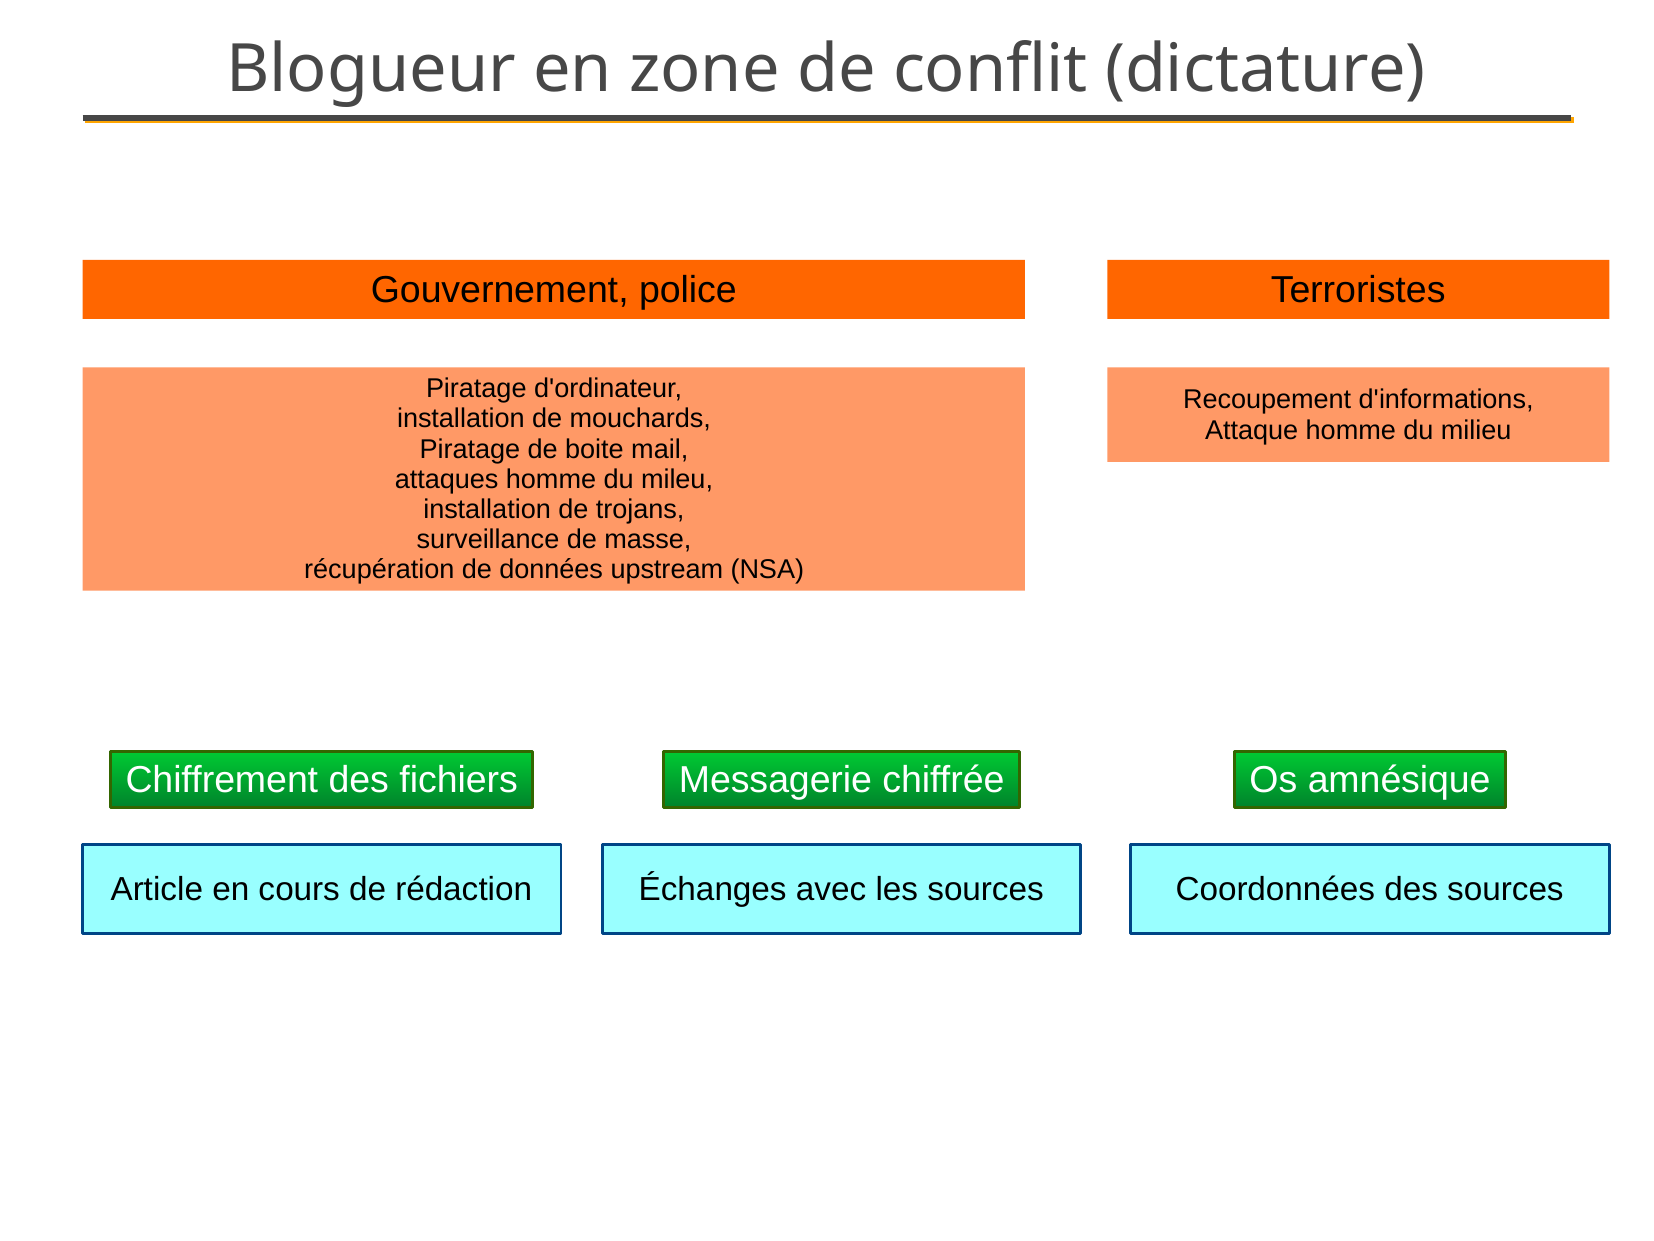

# Blogueur en zone de conflit (dictature)
Gouvernement, police
Terroristes
Piratage d'ordinateur,
installation de mouchards,
Piratage de boite mail,
attaques homme du mileu,
installation de trojans,
surveillance de masse,
récupération de données upstream (NSA)
Recoupement d'informations,
Attaque homme du milieu
Chiffrement des fichiers
Messagerie chiffrée
Os amnésique
Article en cours de rédaction
Échanges avec les sources
Coordonnées des sources